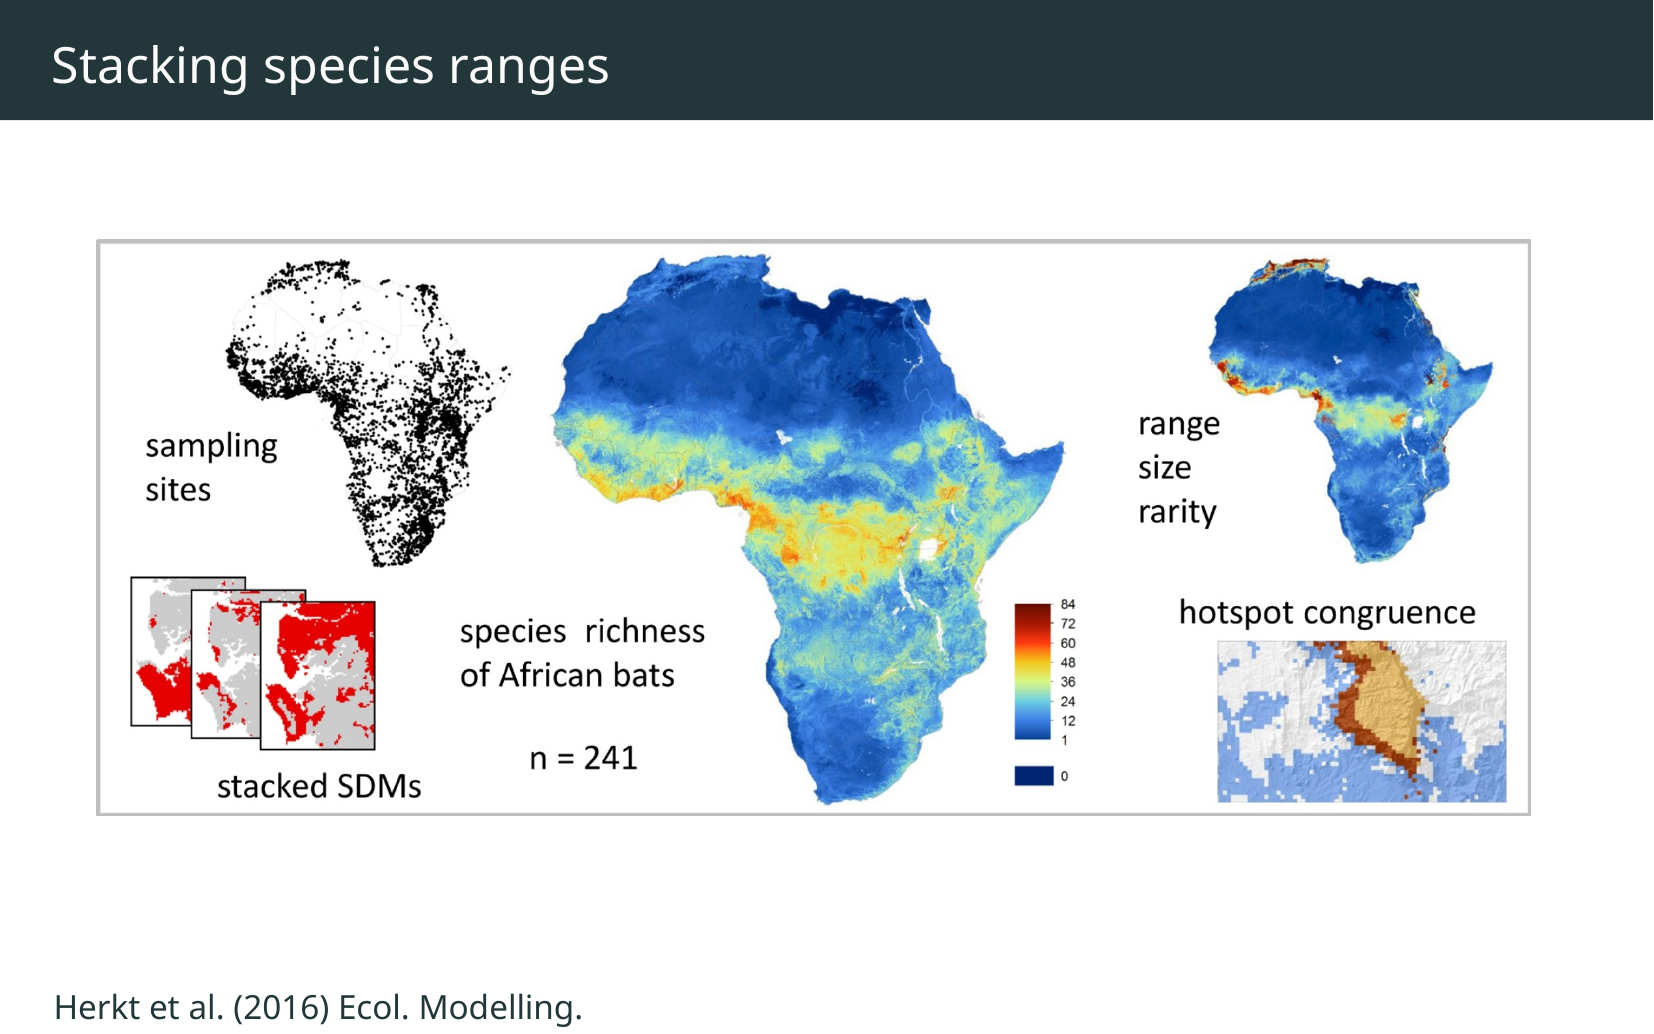

Stacking species ranges
Herkt et al. (2016) Ecol. Modelling.